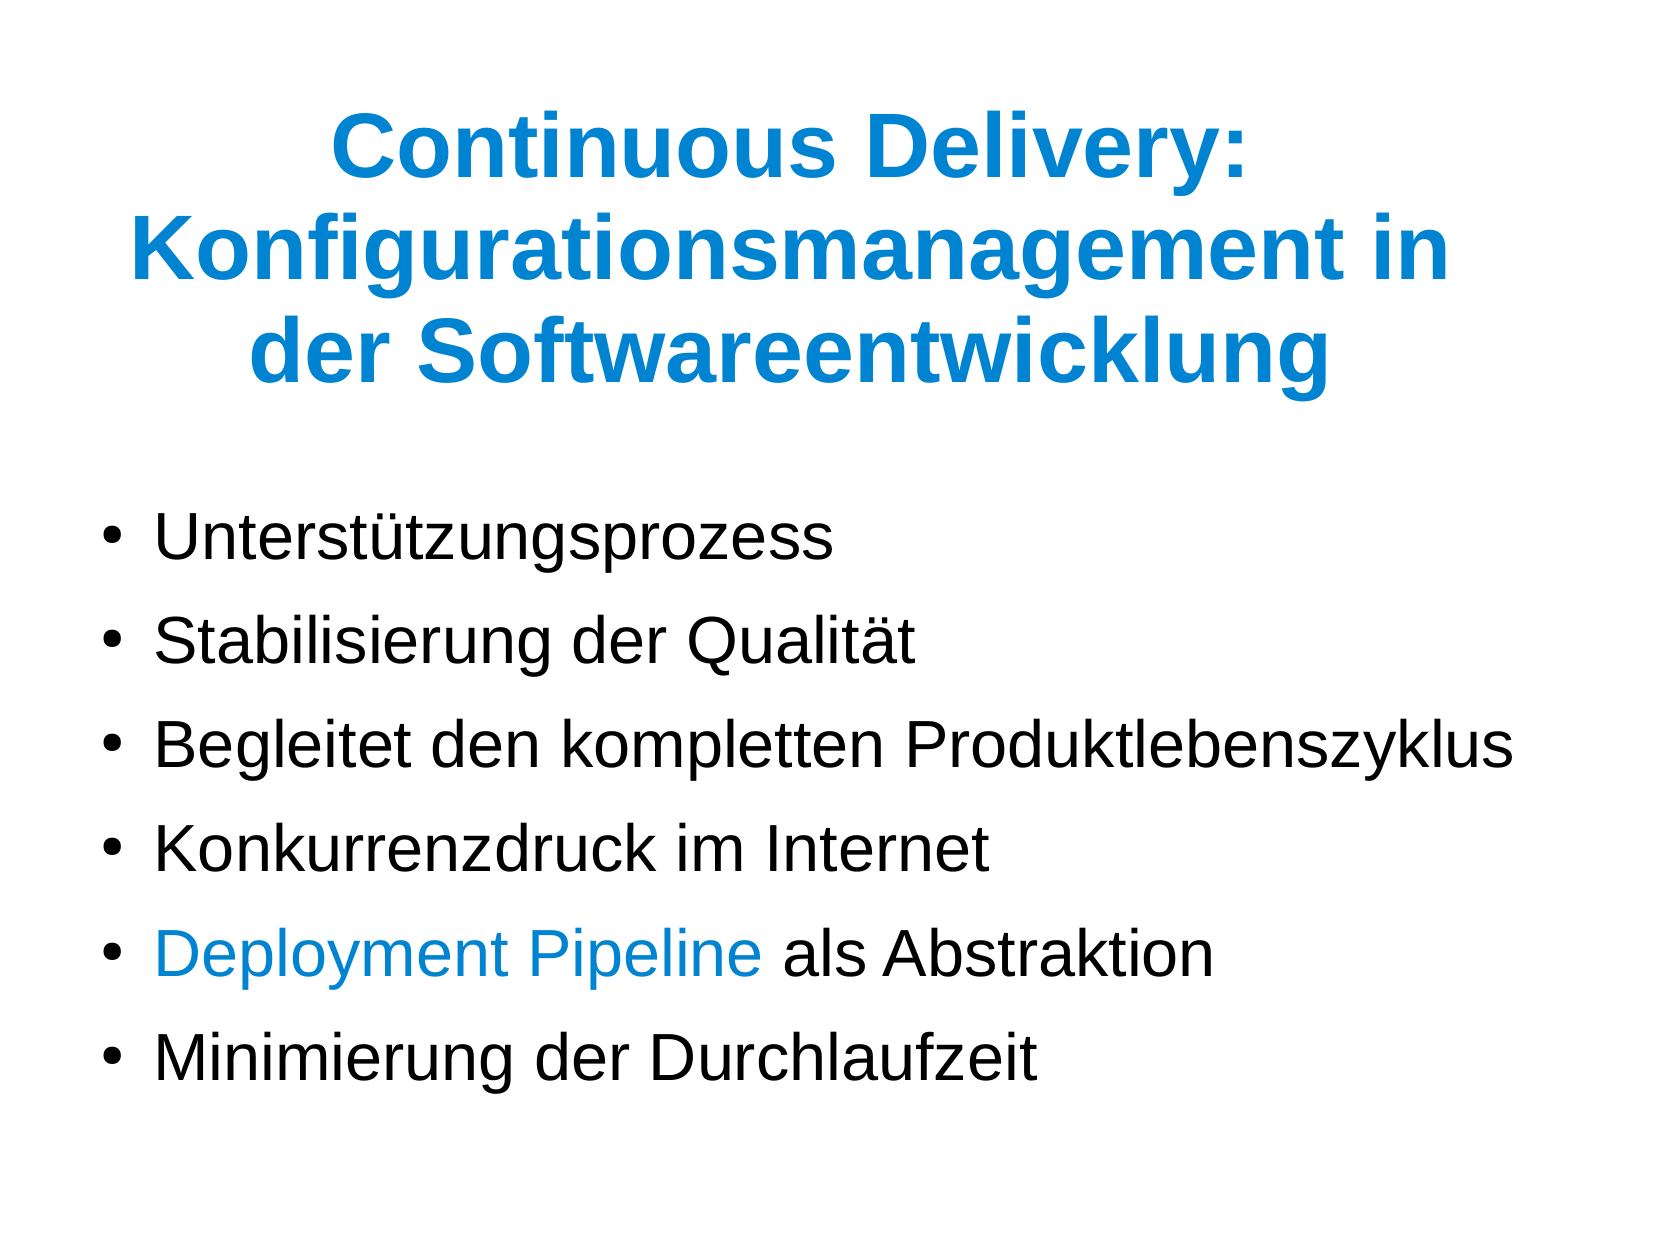

# Continuous Delivery: Konfigurationsmanagement in der Softwareentwicklung
Unterstützungsprozess
Stabilisierung der Qualität
Begleitet den kompletten Produktlebenszyklus
Konkurrenzdruck im Internet
Deployment Pipeline als Abstraktion
Minimierung der Durchlaufzeit